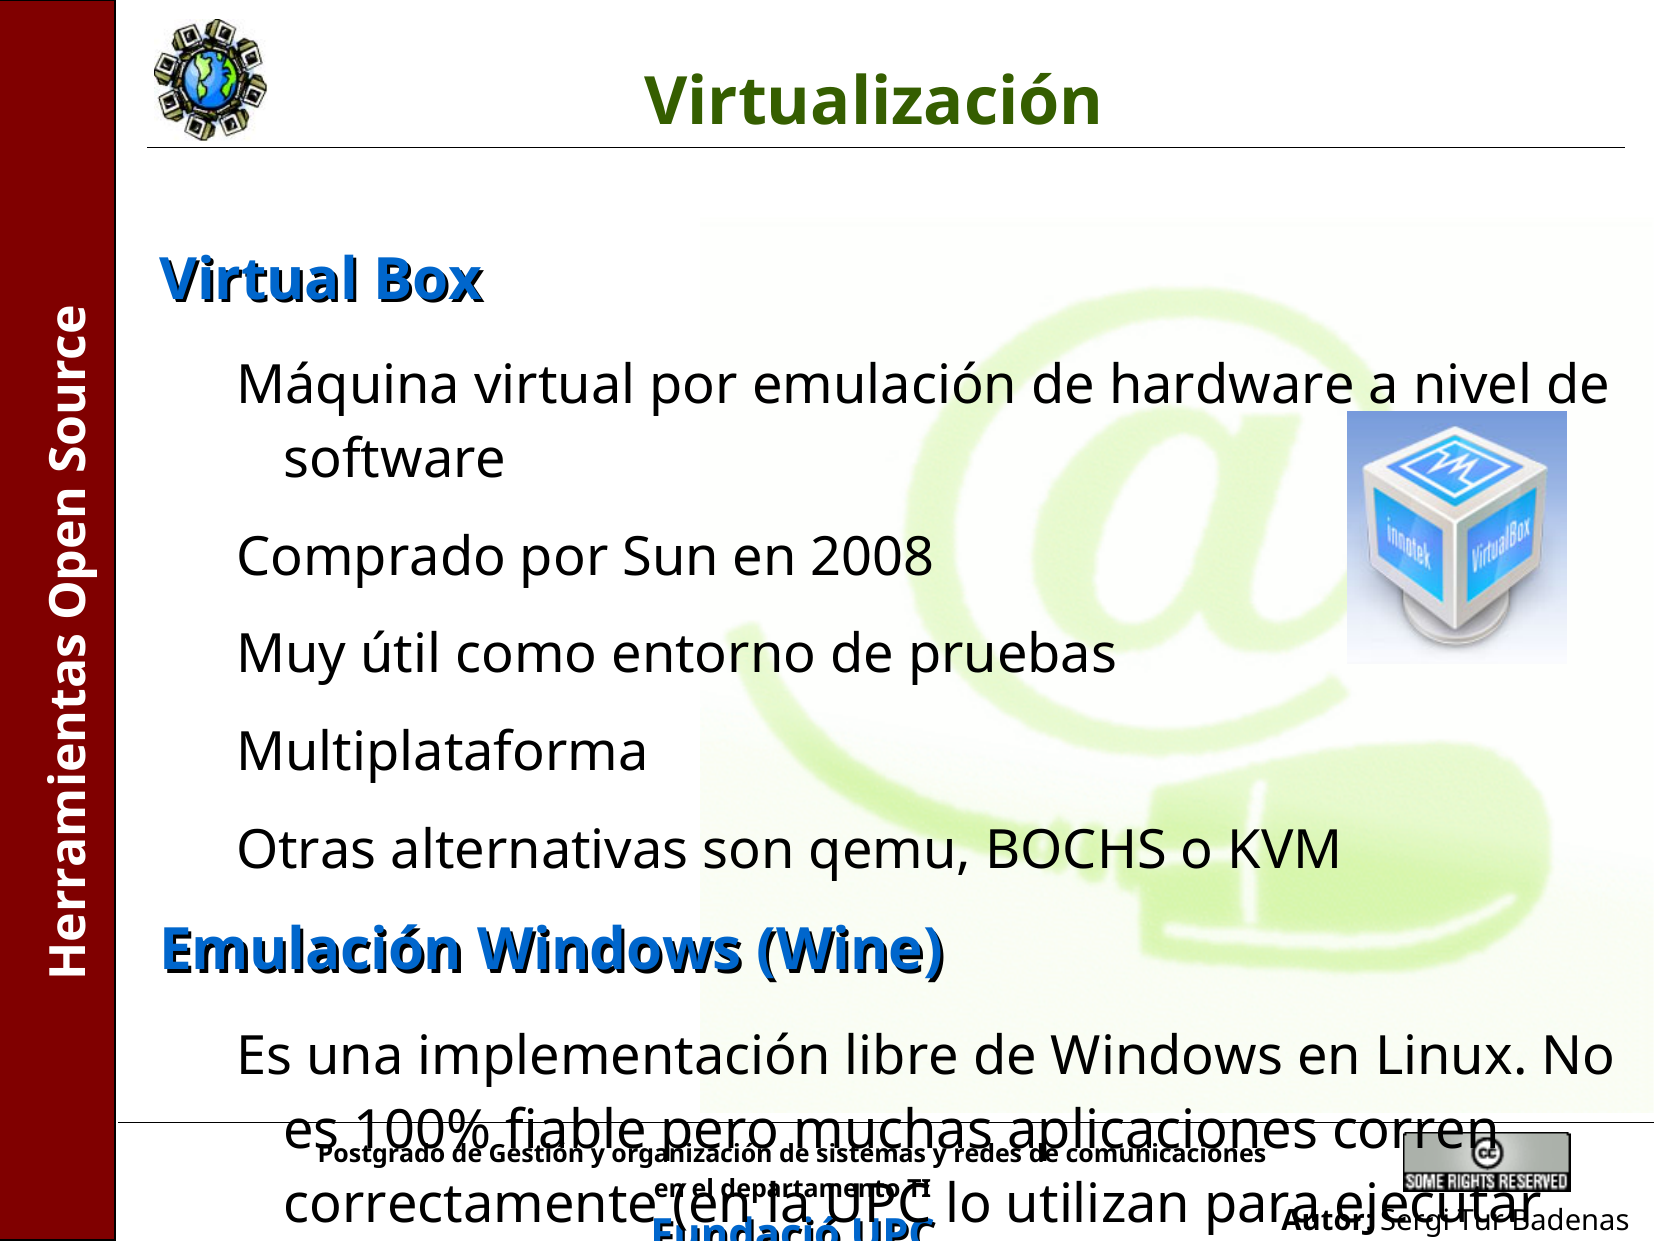

# Virtualización
Virtual Box
Máquina virtual por emulación de hardware a nivel de software
Comprado por Sun en 2008
Muy útil como entorno de pruebas
Multiplataforma
Otras alternativas son qemu, BOCHS o KVM
Emulación Windows (Wine)
Es una implementación libre de Windows en Linux. No es 100% fiable pero muchas aplicaciones corren correctamente (en la UPC lo utilizan para ejecutar Lotus Notes)